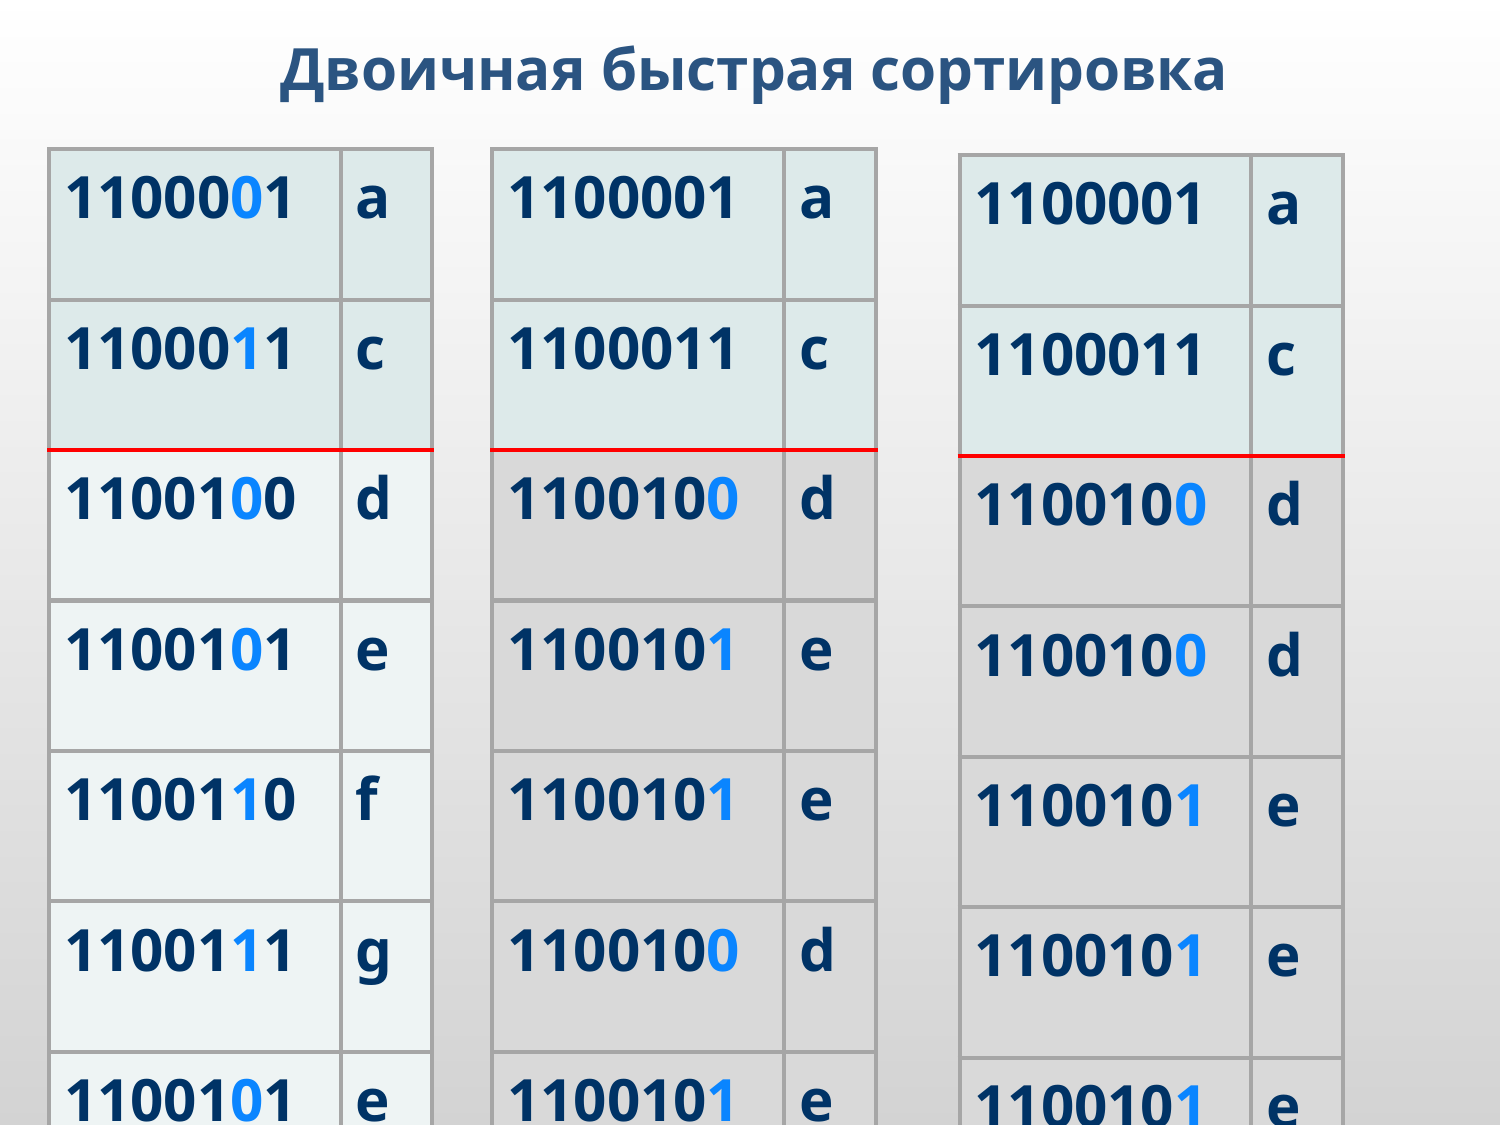

Двоичная быстрая сортировка
| 1100001 | a |
| --- | --- |
| 1100011 | c |
| 1100100 | d |
| 1100101 | e |
| 1100110 | f |
| 1100111 | g |
| 1100101 | e |
| 1100100 | d |
| 1100101 | e |
| 1101000 | h |
| 1100001 | a |
| --- | --- |
| 1100011 | c |
| 1100100 | d |
| 1100101 | e |
| 1100101 | e |
| 1100100 | d |
| 1100101 | e |
| 1100111 | g |
| 1100110 | f |
| 1101000 | h |
| 1100001 | a |
| --- | --- |
| 1100011 | c |
| 1100100 | d |
| 1100100 | d |
| 1100101 | e |
| 1100101 | e |
| 1100101 | e |
| 1100110 | f |
| 1100111 | g |
| 1101000 | h |